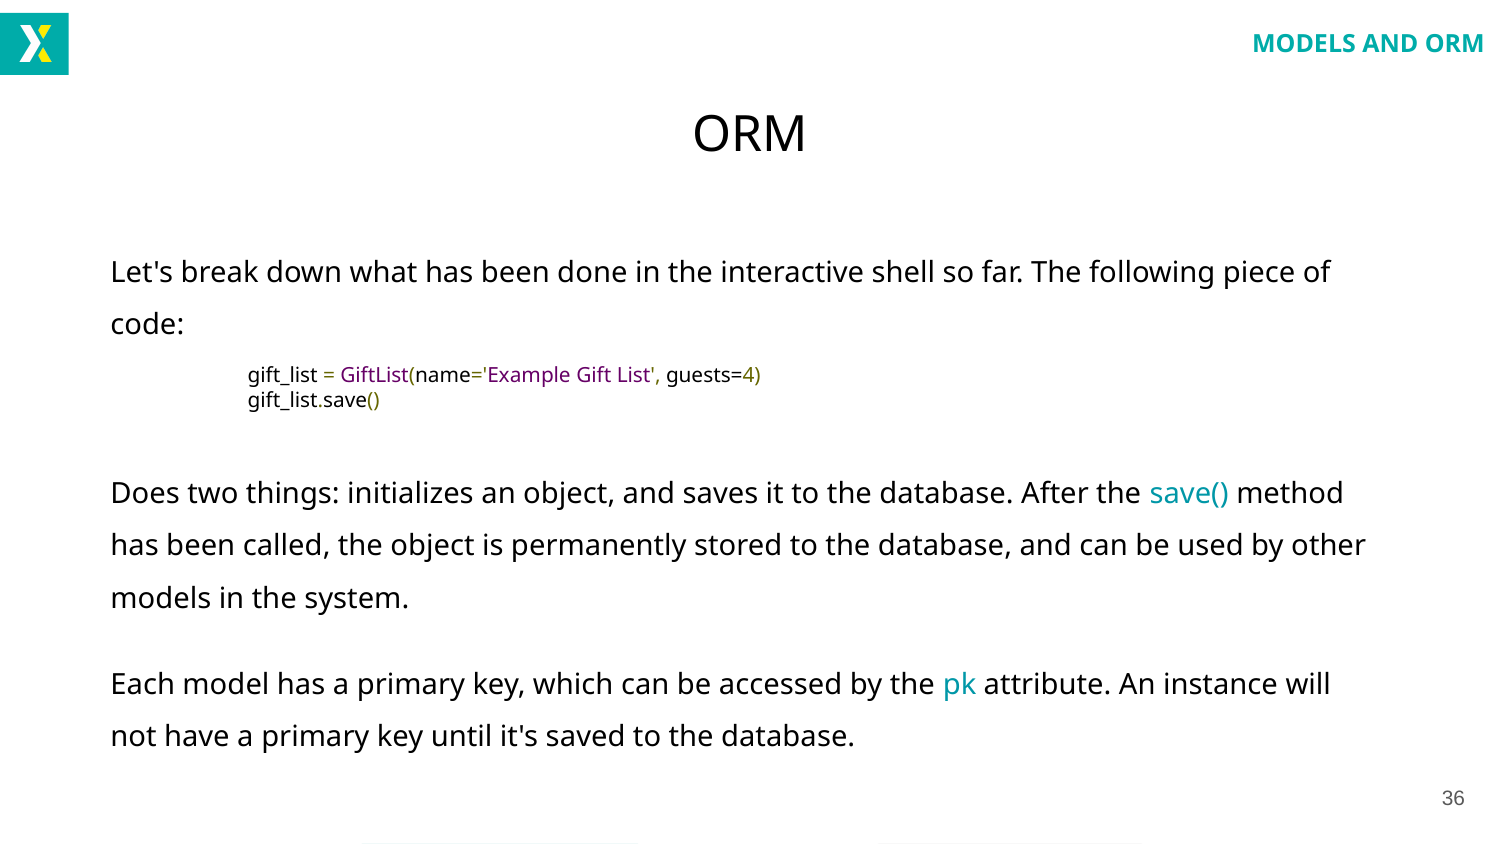

ORM
Let's break down what has been done in the interactive shell so far. The following piece of code:
gift_list = GiftList(name='Example Gift List', guests=4)
gift_list.save()
Does two things: initializes an object, and saves it to the database. After the save() method has been called, the object is permanently stored to the database, and can be used by other models in the system.
Each model has a primary key, which can be accessed by the pk attribute. An instance will not have a primary key until it's saved to the database.